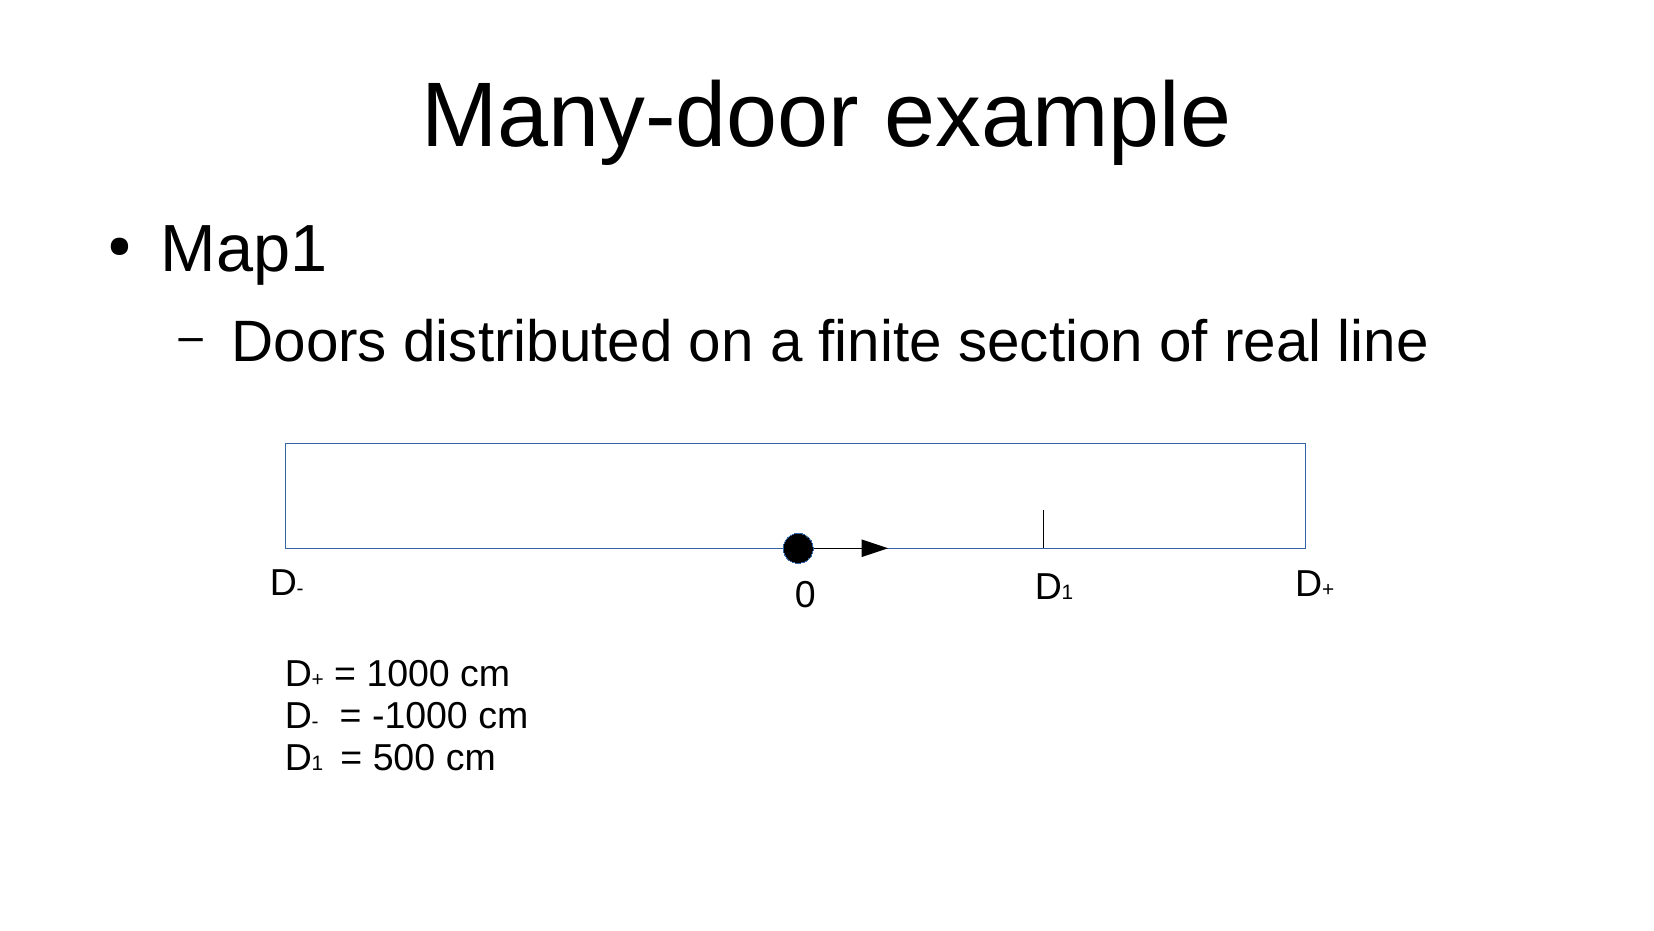

Many-door example
# Map1
Doors distributed on a finite section of real line
D-
D+
D1
0
D+ = 1000 cm
D- = -1000 cm
D1 = 500 cm